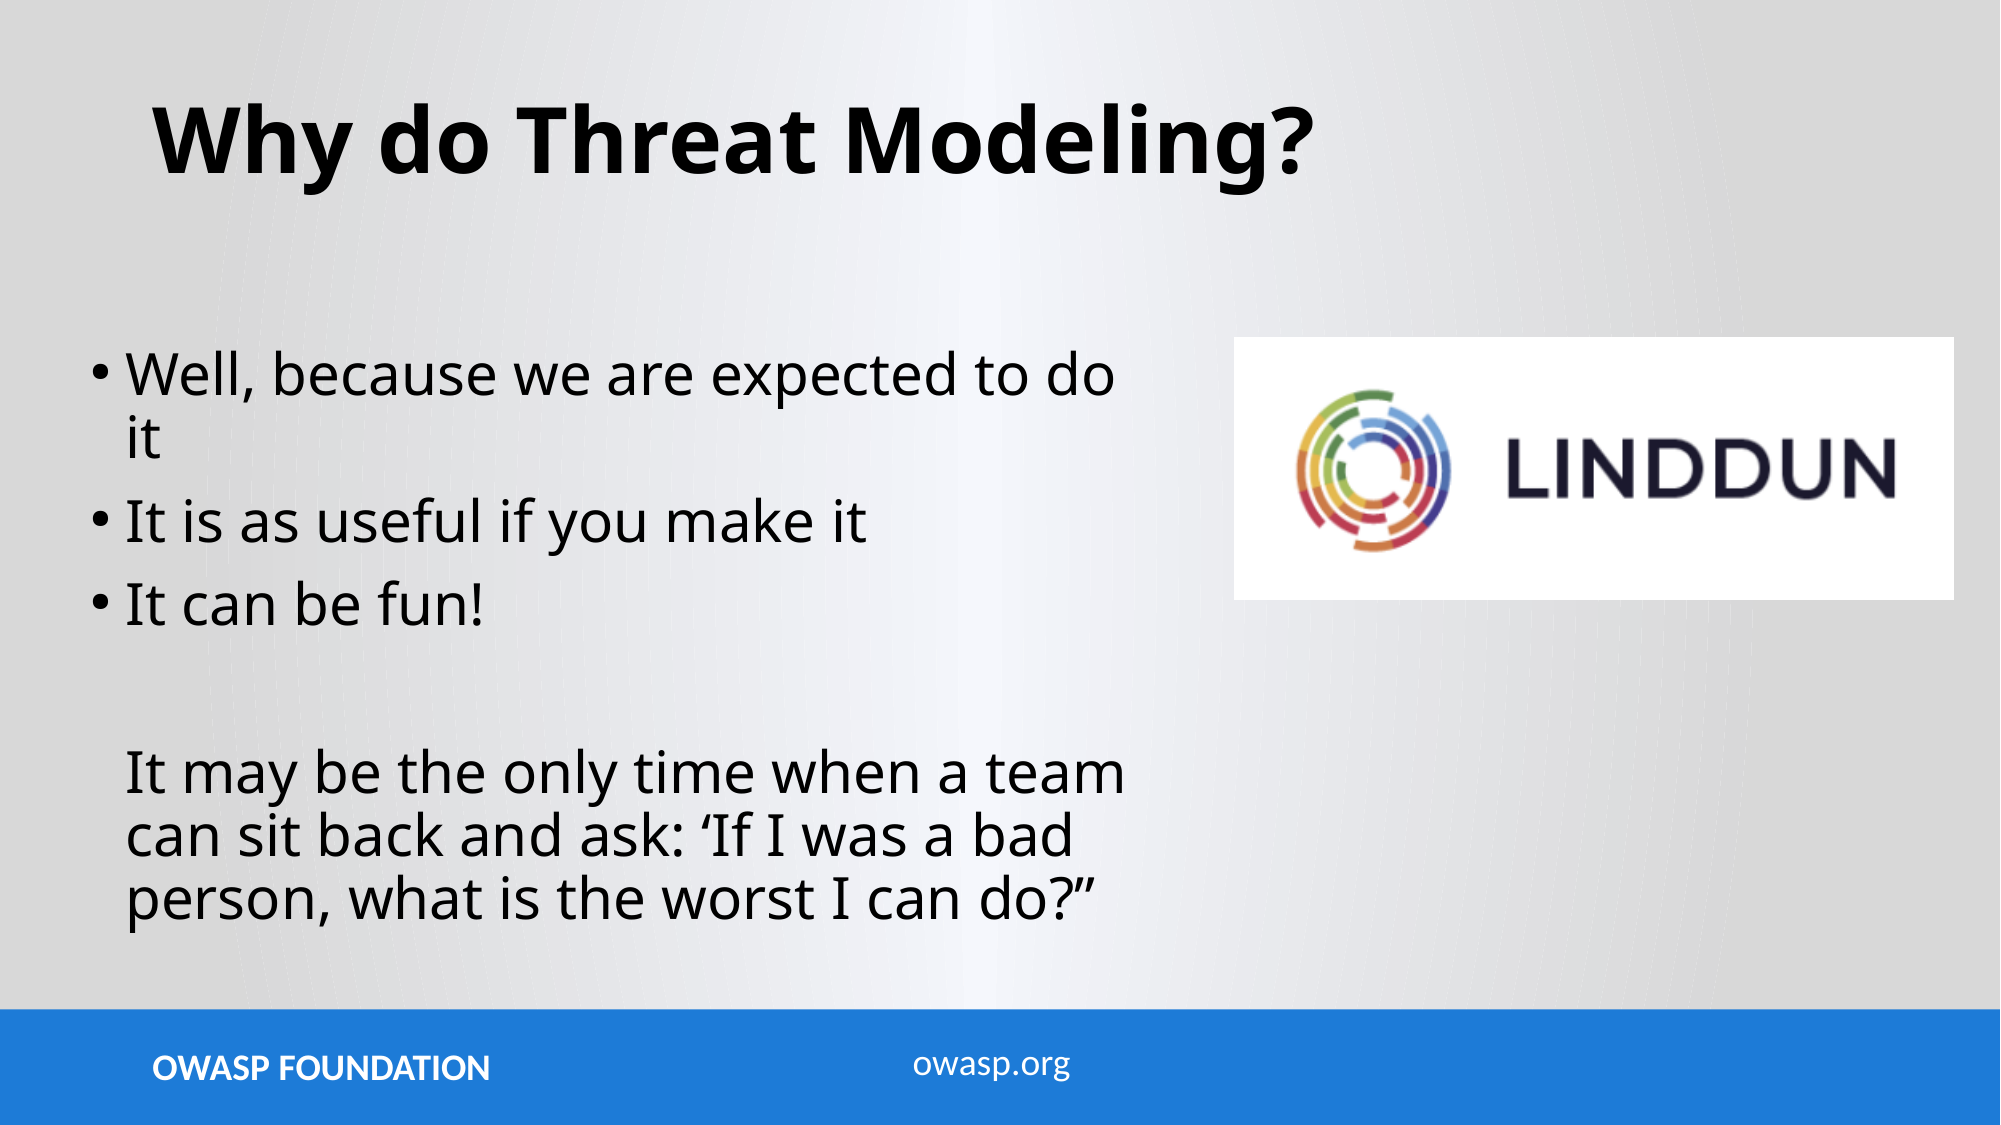

# Why do Threat Modeling?
Well, because we are expected to do it
It is as useful if you make it
It can be fun!
It may be the only time when a team can sit back and ask: ‘If I was a bad person, what is the worst I can do?”